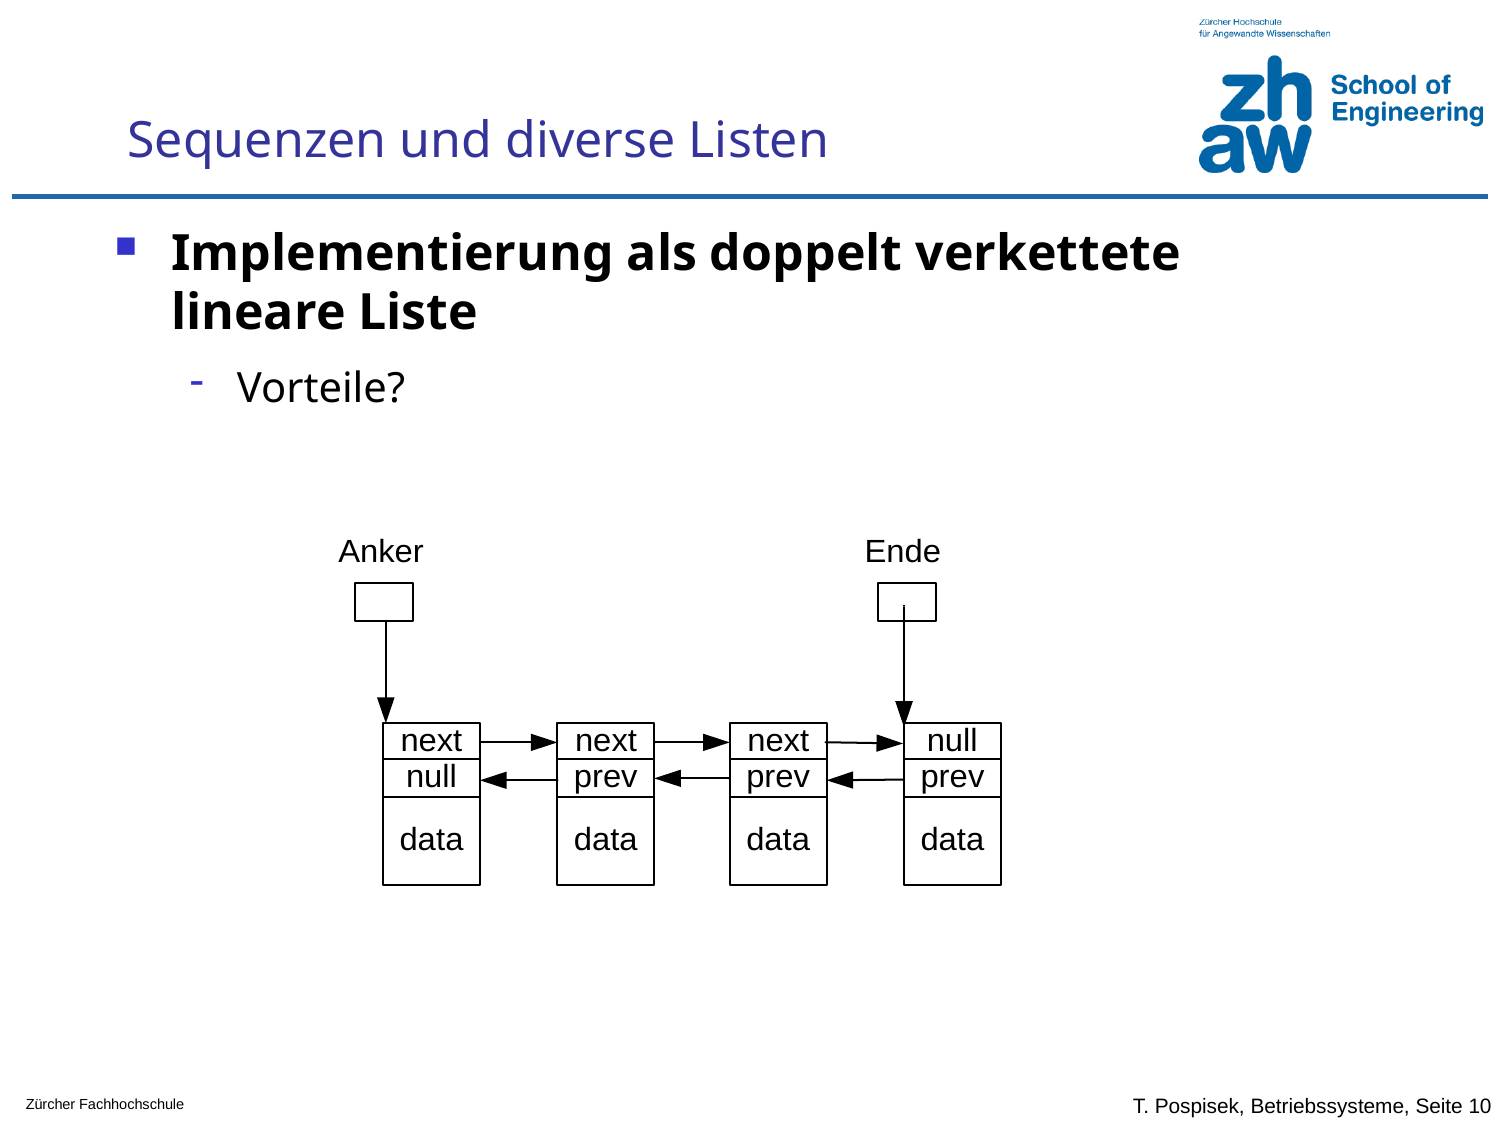

# Sequenzen und diverse Listen
Implementierung als doppelt verkettete lineare Liste
Vorteile?